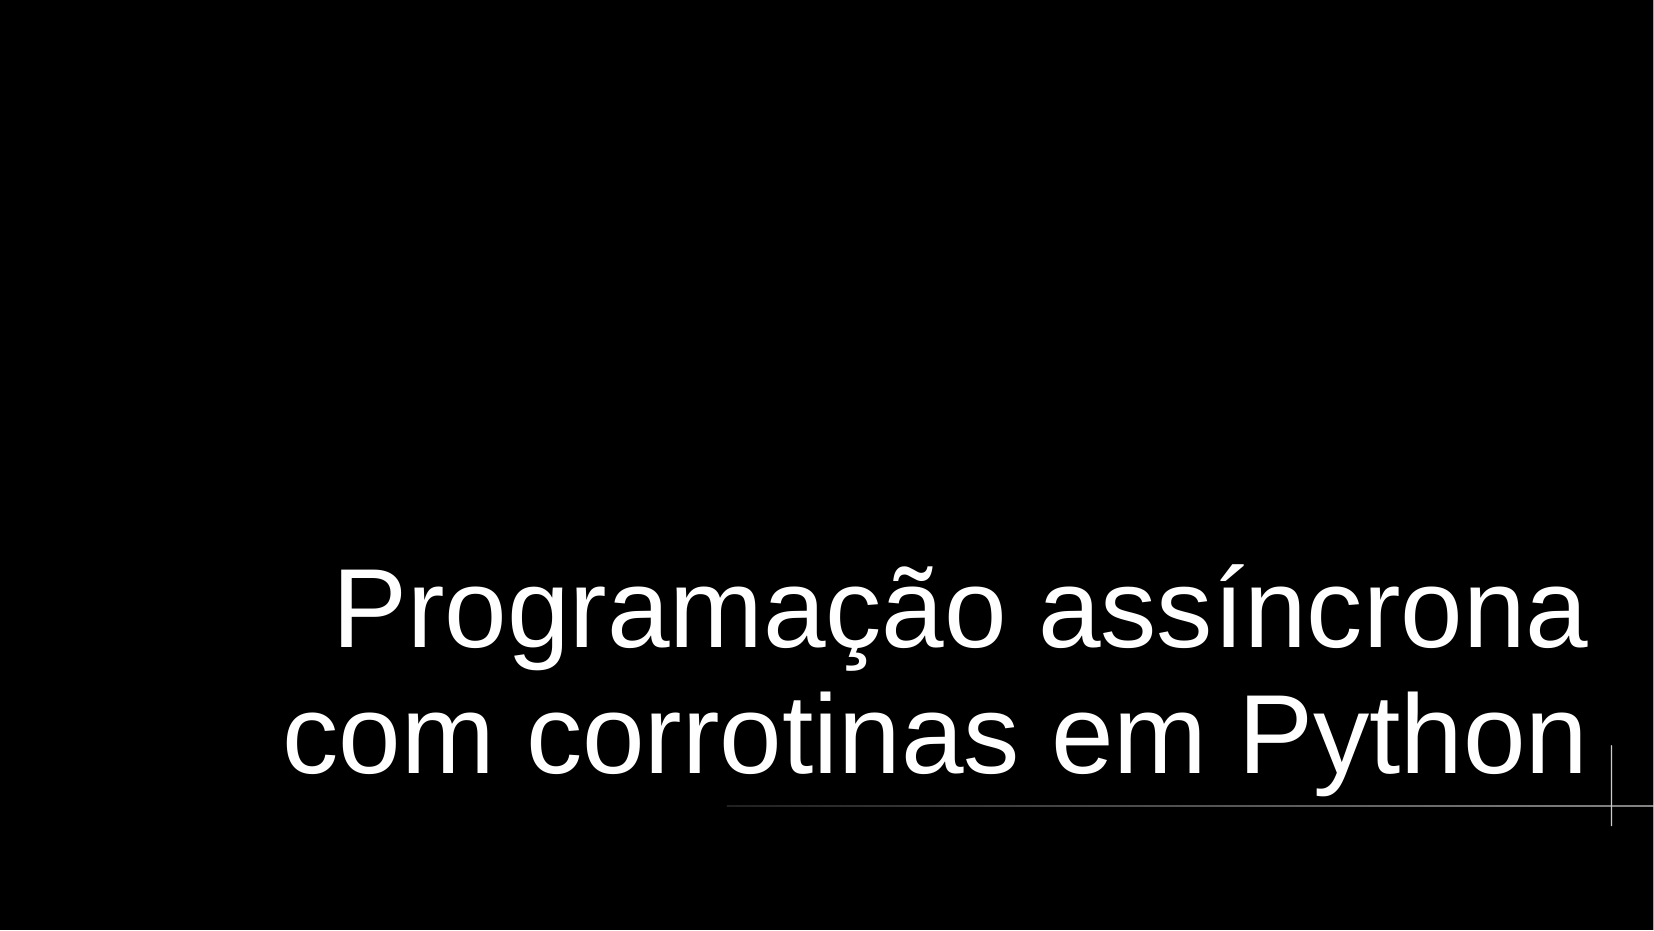

# Programação assíncrona com corrotinas em Python